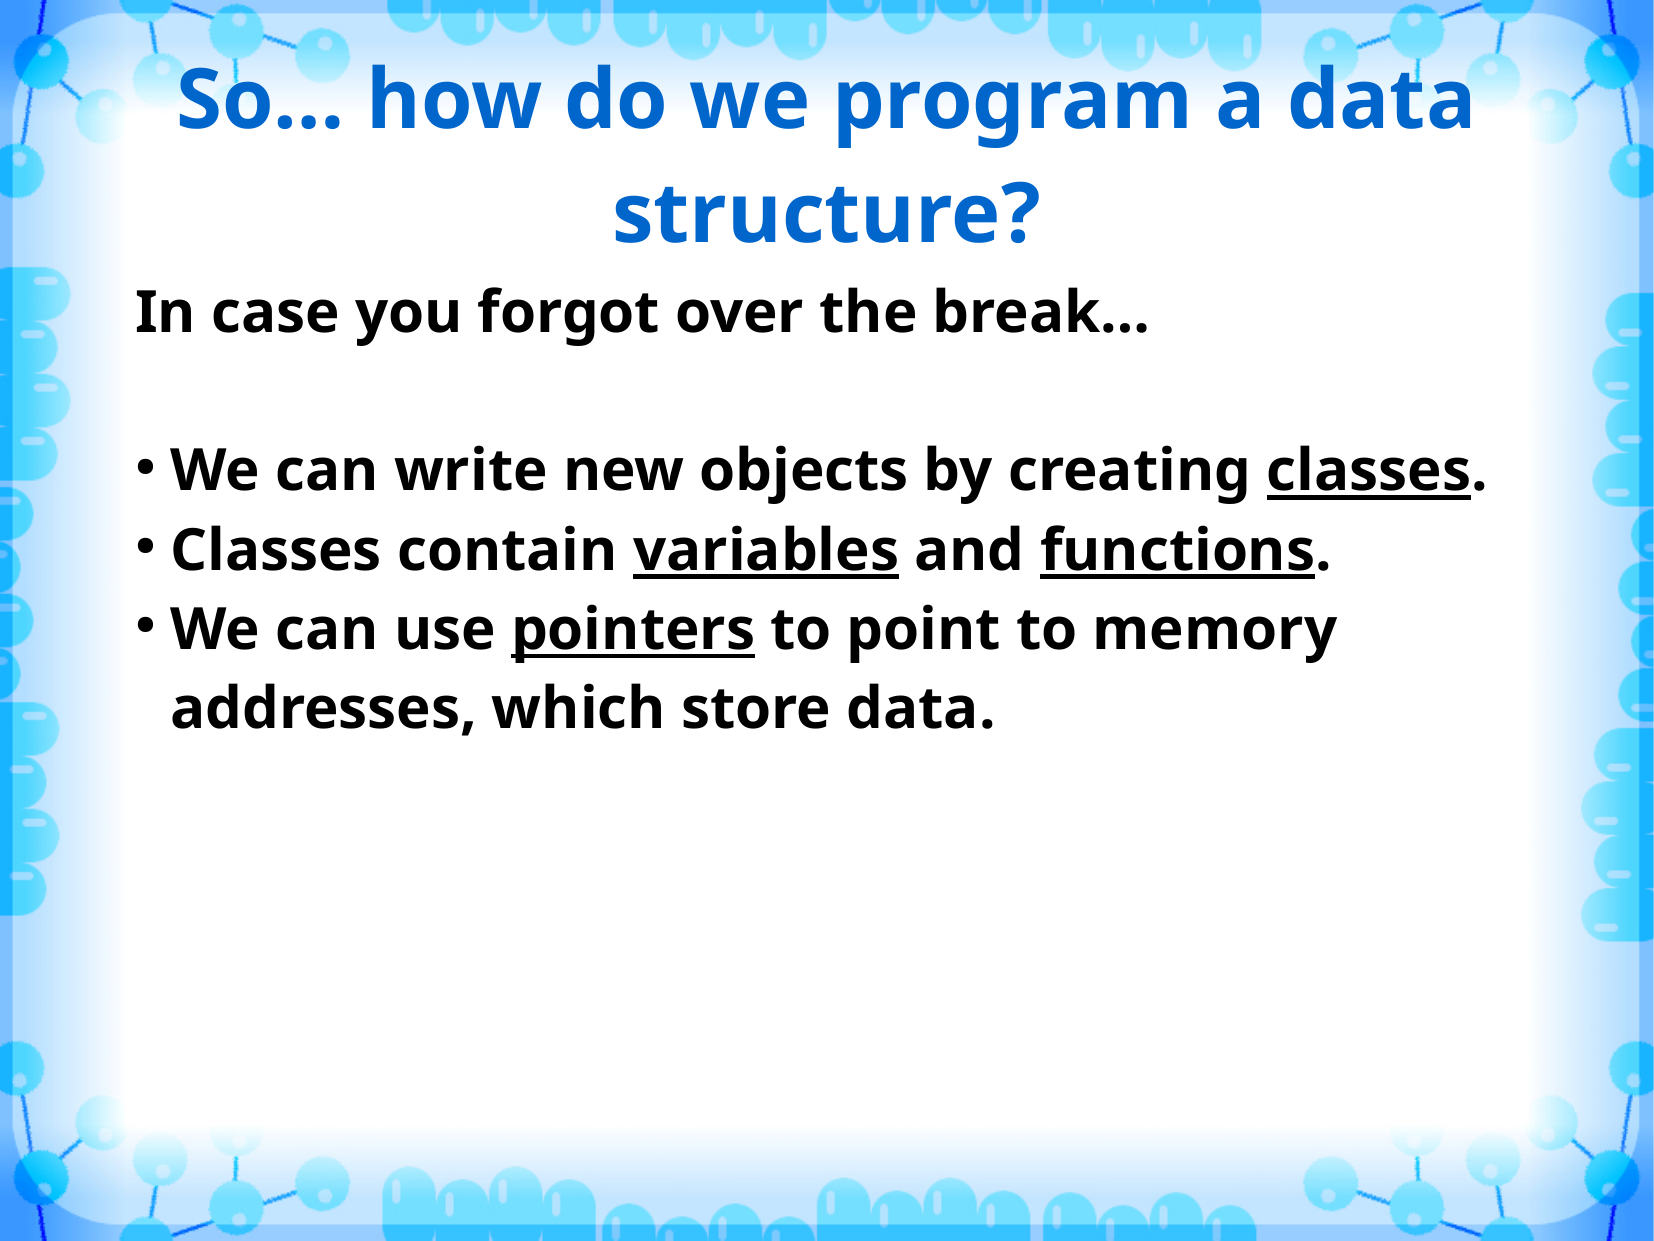

# So… how do we program a data structure?
In case you forgot over the break…
We can write new objects by creating classes.
Classes contain variables and functions.
We can use pointers to point to memory addresses, which store data.